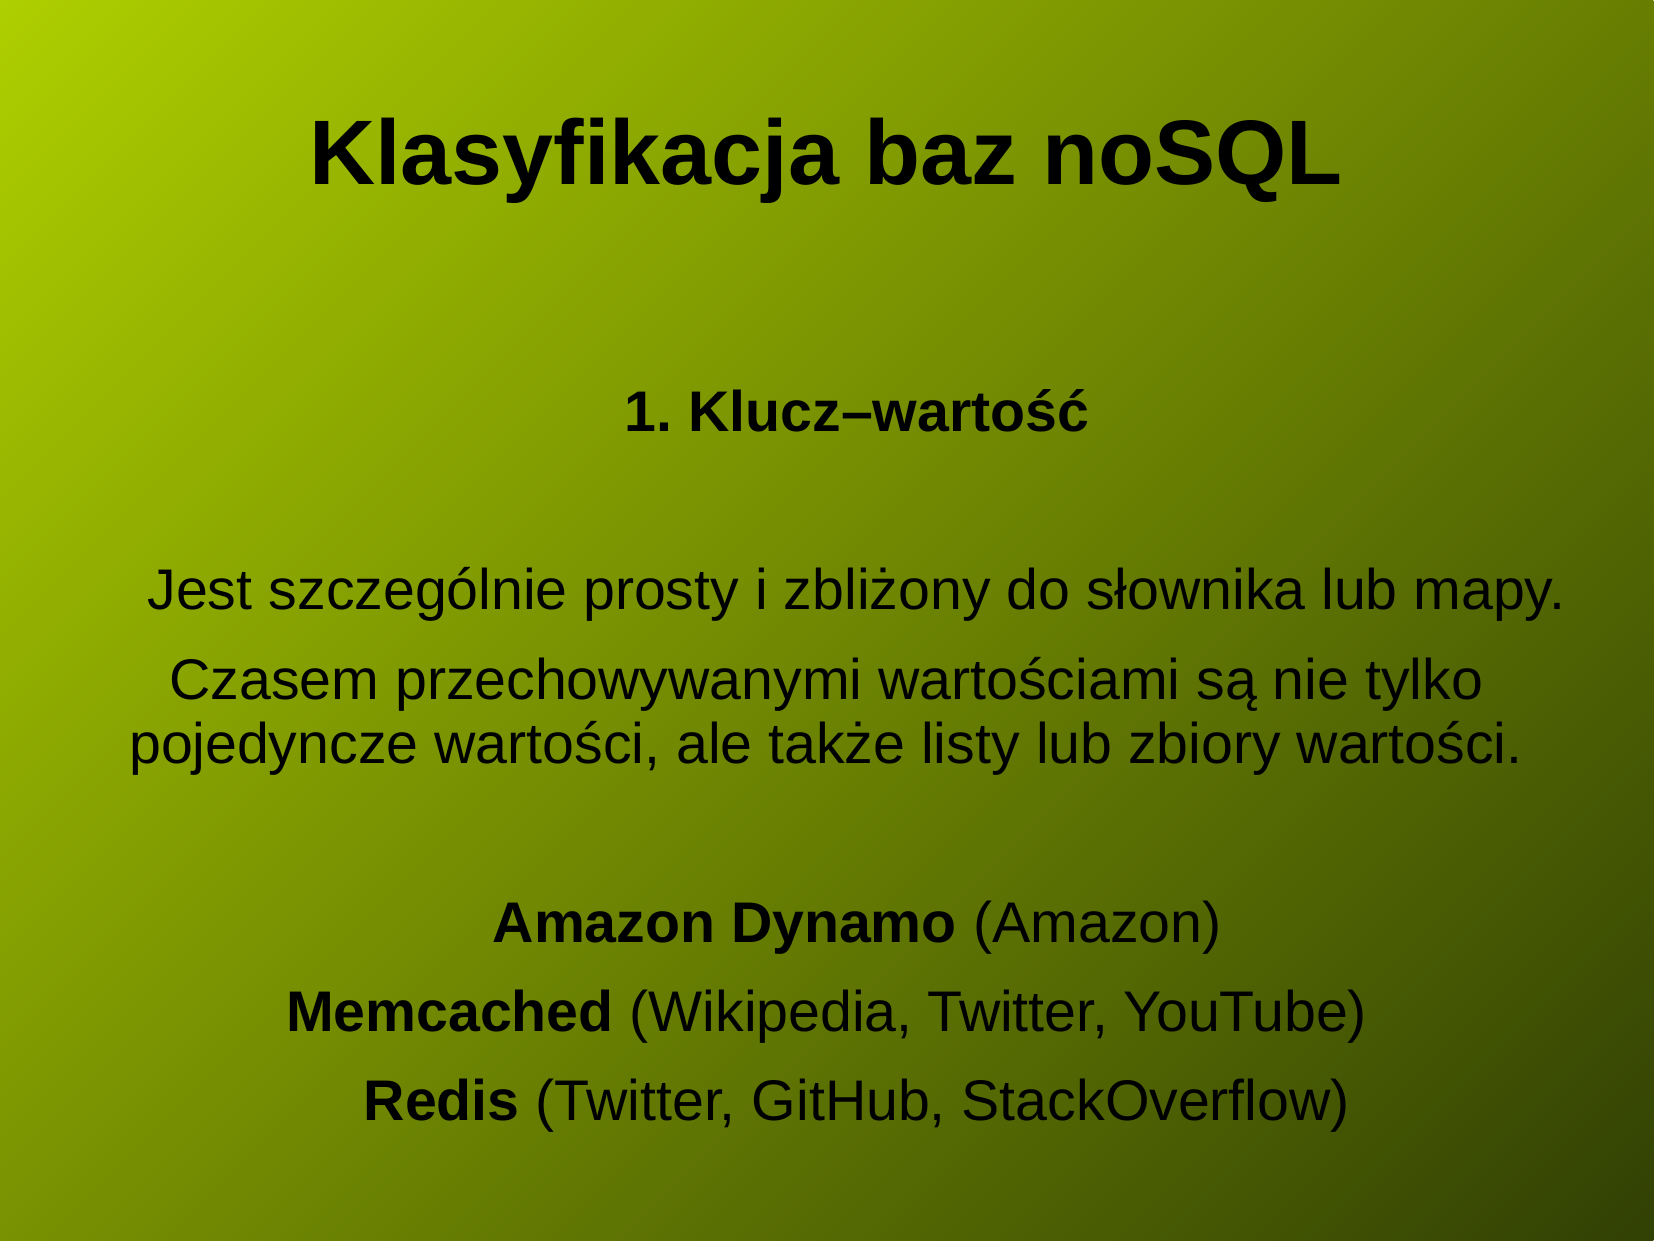

# Klasyfikacja baz noSQL
1. Klucz–wartość
Jest szczególnie prosty i zbliżony do słownika lub mapy.
Czasem przechowywanymi wartościami są nie tylko pojedyncze wartości, ale także listy lub zbiory wartości.
Amazon Dynamo (Amazon)
Memcached (Wikipedia, Twitter, YouTube)
Redis (Twitter, GitHub, StackOverflow)